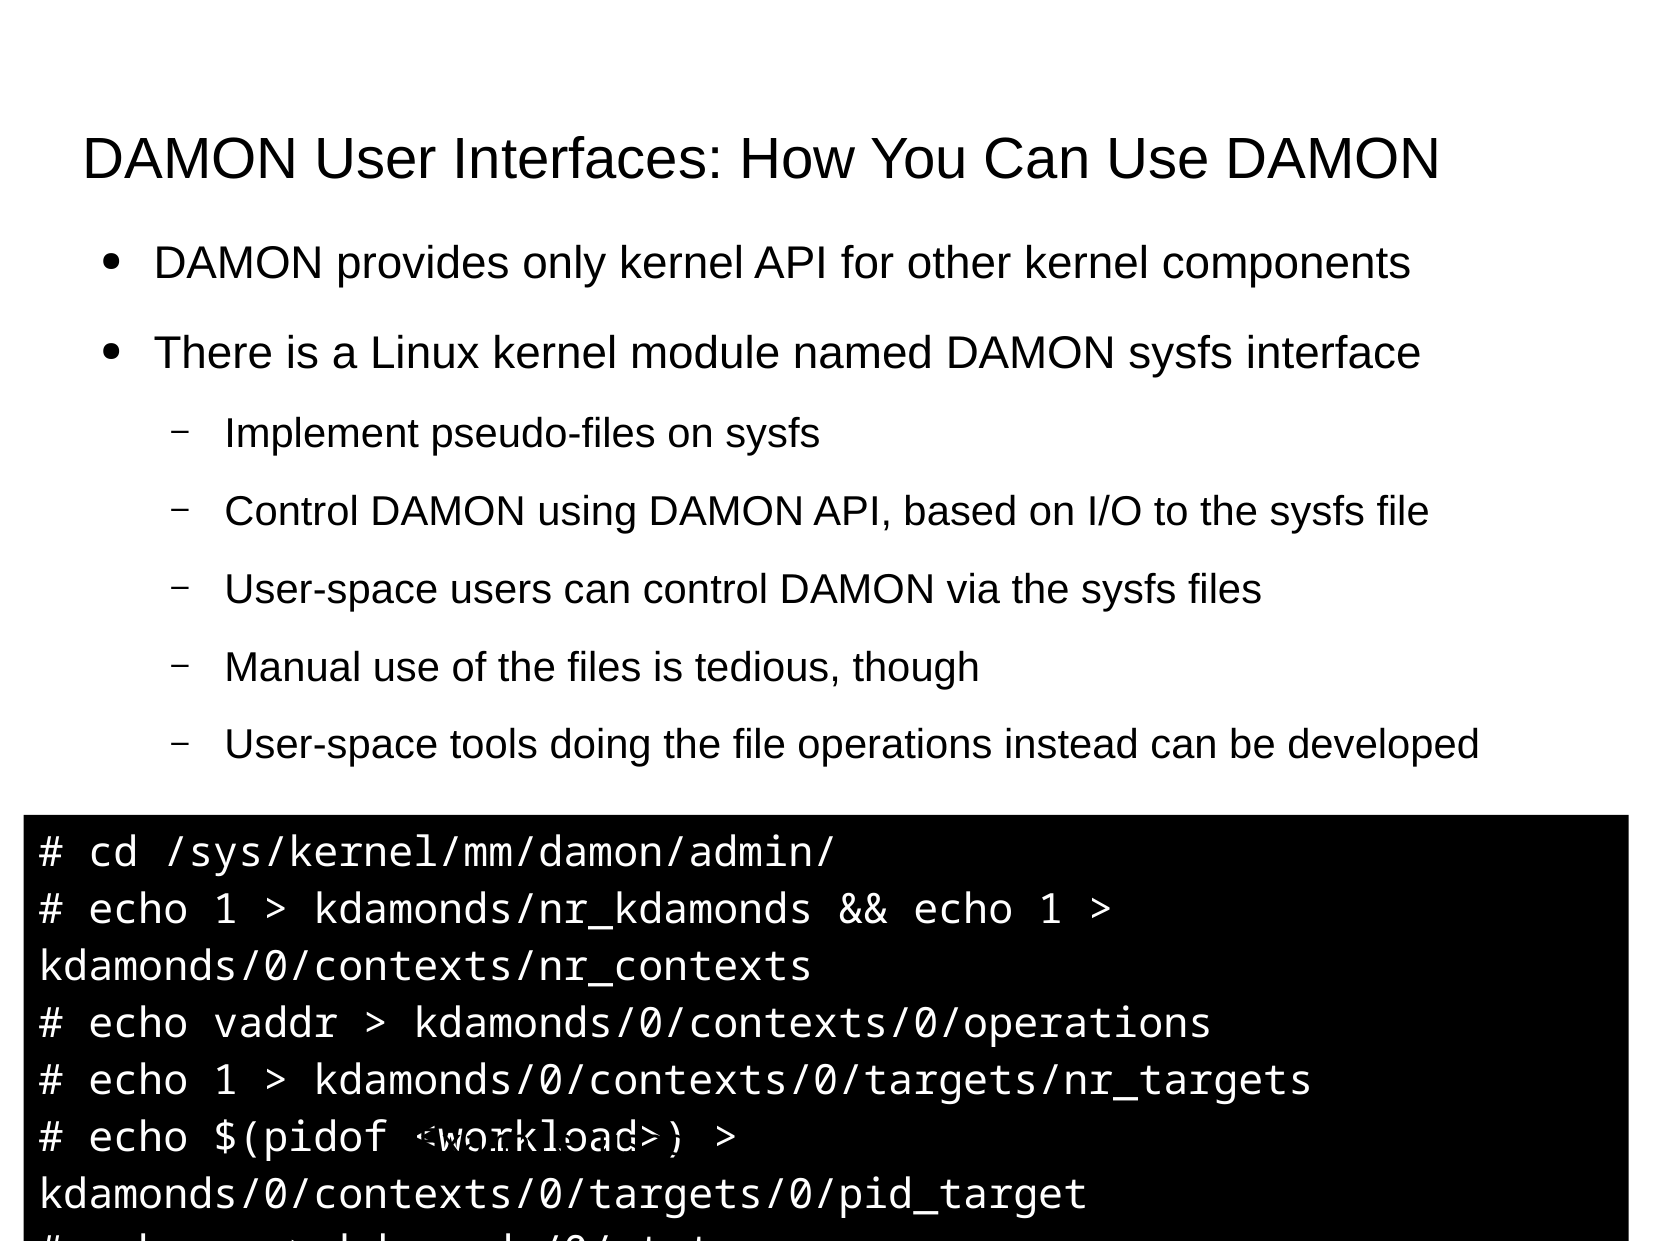

DAMON User Interfaces: How You Can Use DAMON
# DAMON provides only kernel API for other kernel components
There is a Linux kernel module named DAMON sysfs interface
Implement pseudo-files on sysfs
Control DAMON using DAMON API, based on I/O to the sysfs file
User-space users can control DAMON via the sysfs files
Manual use of the files is tedious, though
User-space tools doing the file operations instead can be developed
# cd /sys/kernel/mm/damon/admin/
# echo 1 > kdamonds/nr_kdamonds && echo 1 > kdamonds/0/contexts/nr_contexts
# echo vaddr > kdamonds/0/contexts/0/operations
# echo 1 > kdamonds/0/contexts/0/targets/nr_targets
# echo $(pidof <workload>) > kdamonds/0/contexts/0/targets/0/pid_target
# echo on > kdamonds/0/state
Example usage of DAMON sysfs interface